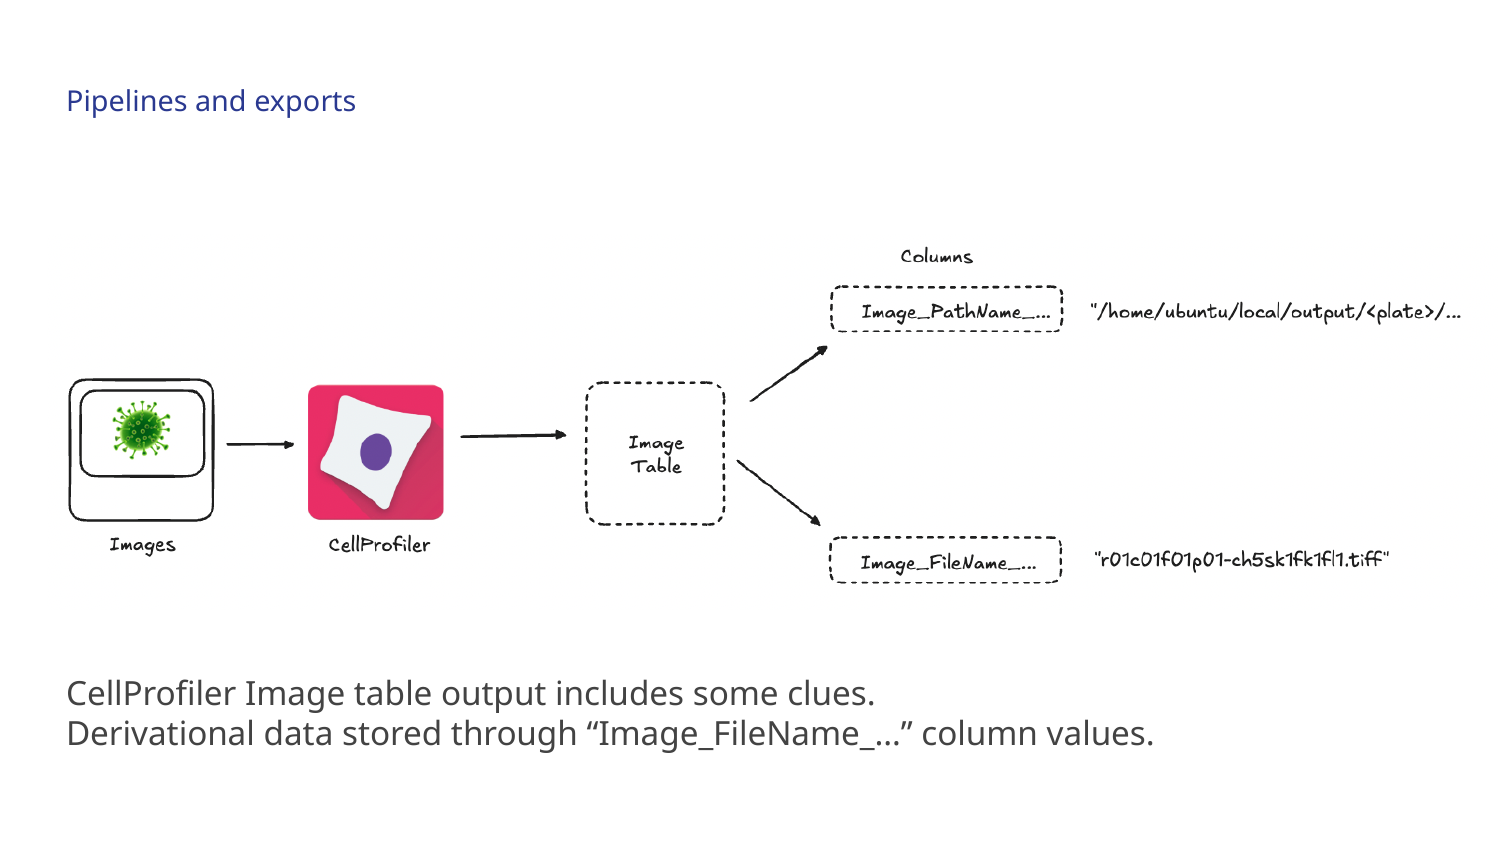

# Pipelines and exports
CellProfiler Image table output includes some clues.
Derivational data stored through “Image_FileName_…” column values.